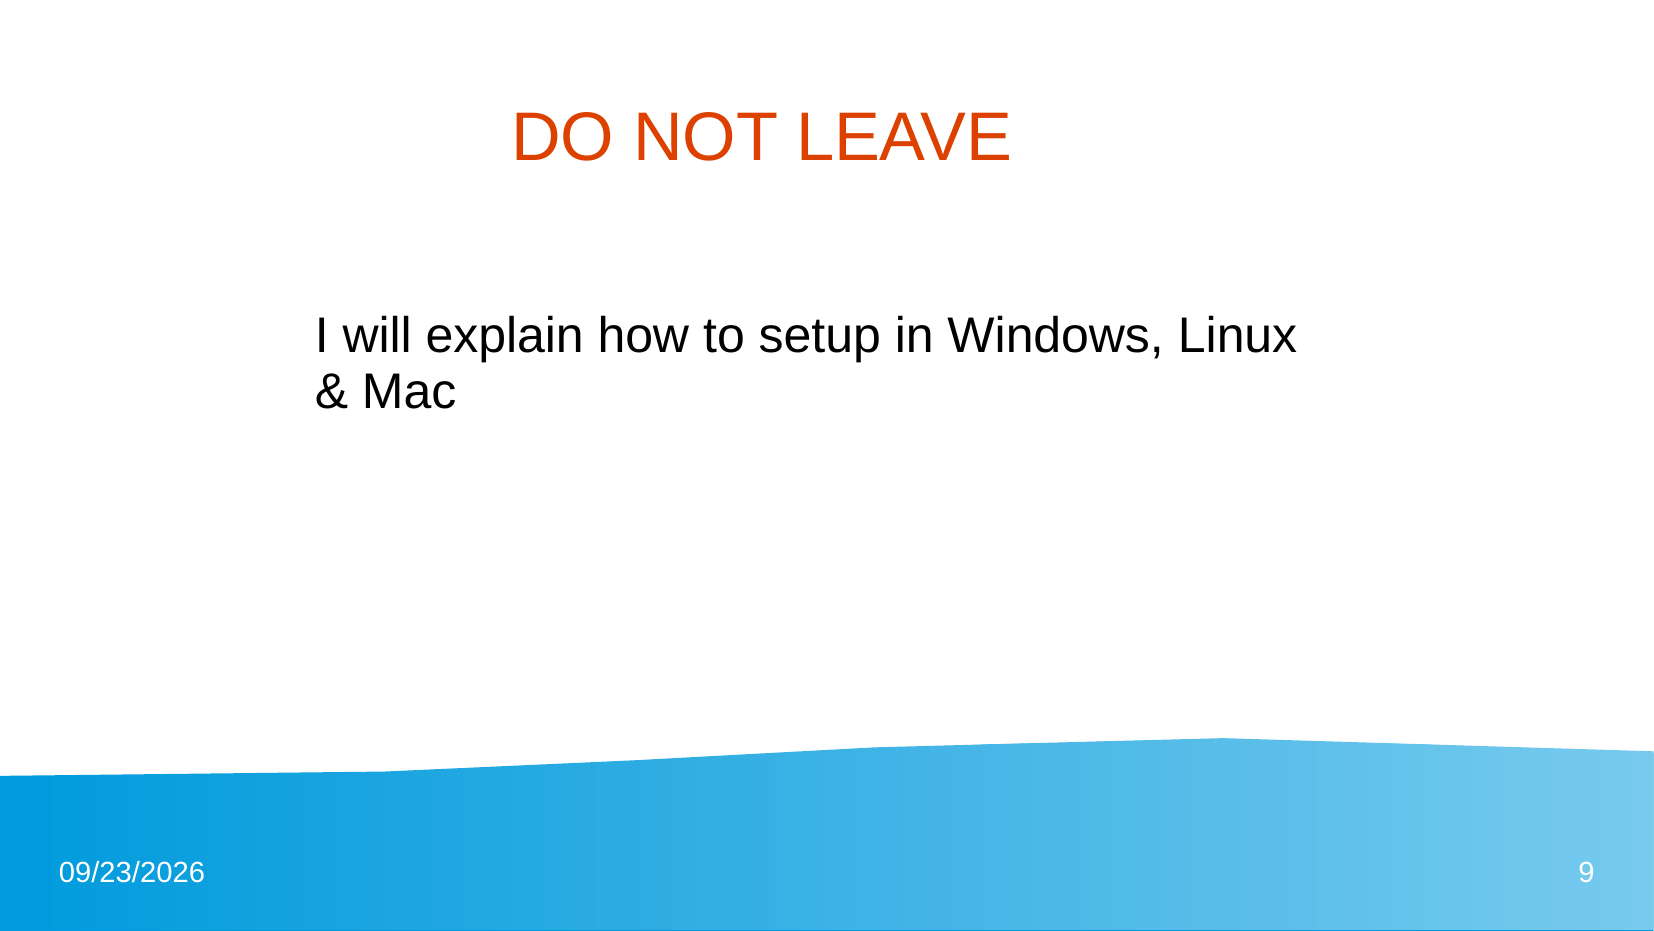

# DO NOT LEAVE
I will explain how to setup in Windows, Linux & Mac